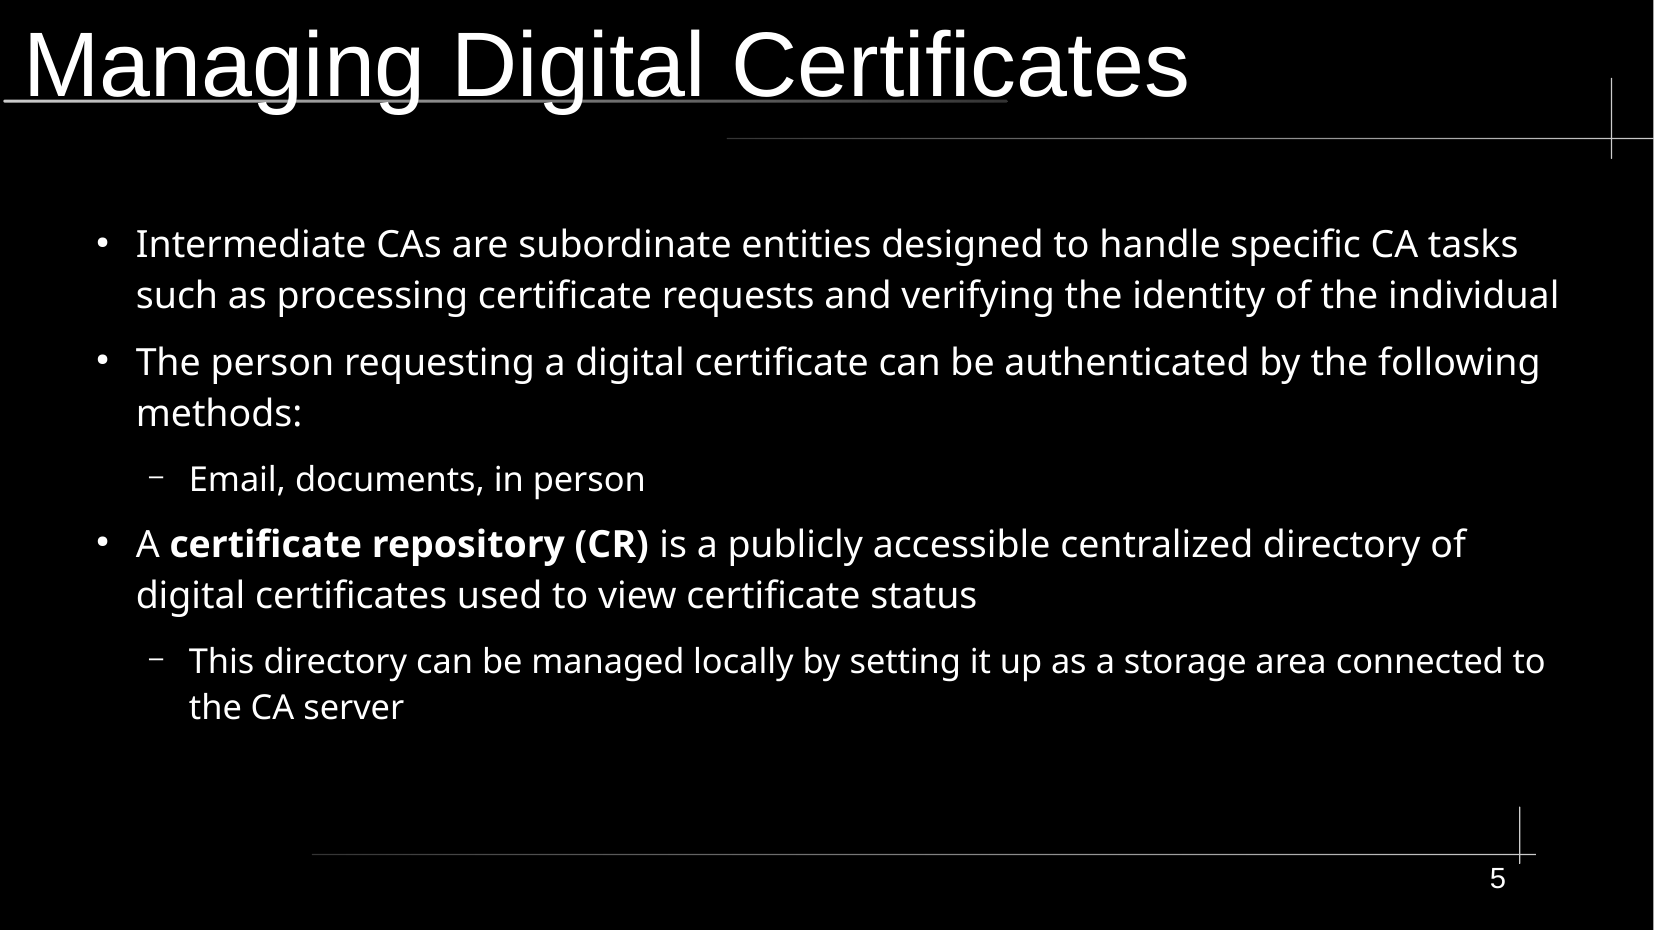

# Managing Digital Certificates
Intermediate CAs are subordinate entities designed to handle specific CA tasks such as processing certificate requests and verifying the identity of the individual
The person requesting a digital certificate can be authenticated by the following methods:
Email, documents, in person
A certificate repository (CR) is a publicly accessible centralized directory of digital certificates used to view certificate status
This directory can be managed locally by setting it up as a storage area connected to the CA server
5